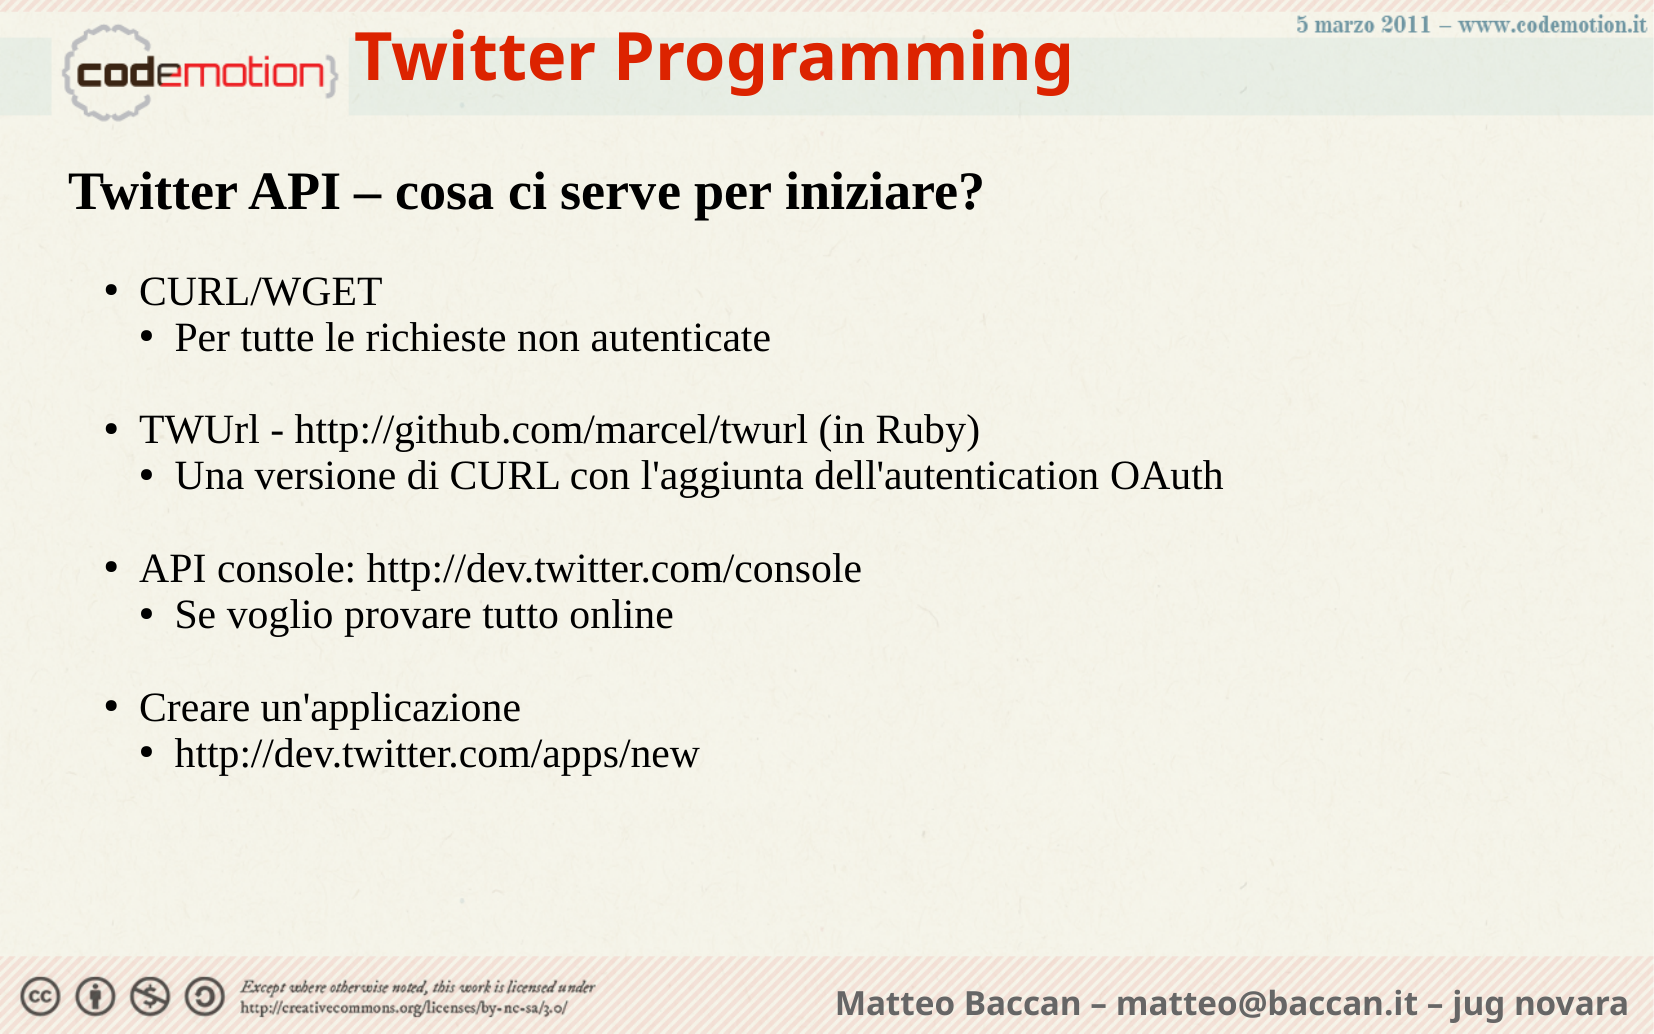

# Twitter Programming
Twitter API – cosa ci serve per iniziare?
CURL/WGET
Per tutte le richieste non autenticate
TWUrl - http://github.com/marcel/twurl (in Ruby)
Una versione di CURL con l'aggiunta dell'autentication OAuth
API console: http://dev.twitter.com/console
Se voglio provare tutto online
Creare un'applicazione
http://dev.twitter.com/apps/new
22
Twitter Programming - Matteo Baccan - matteo@baccan.it